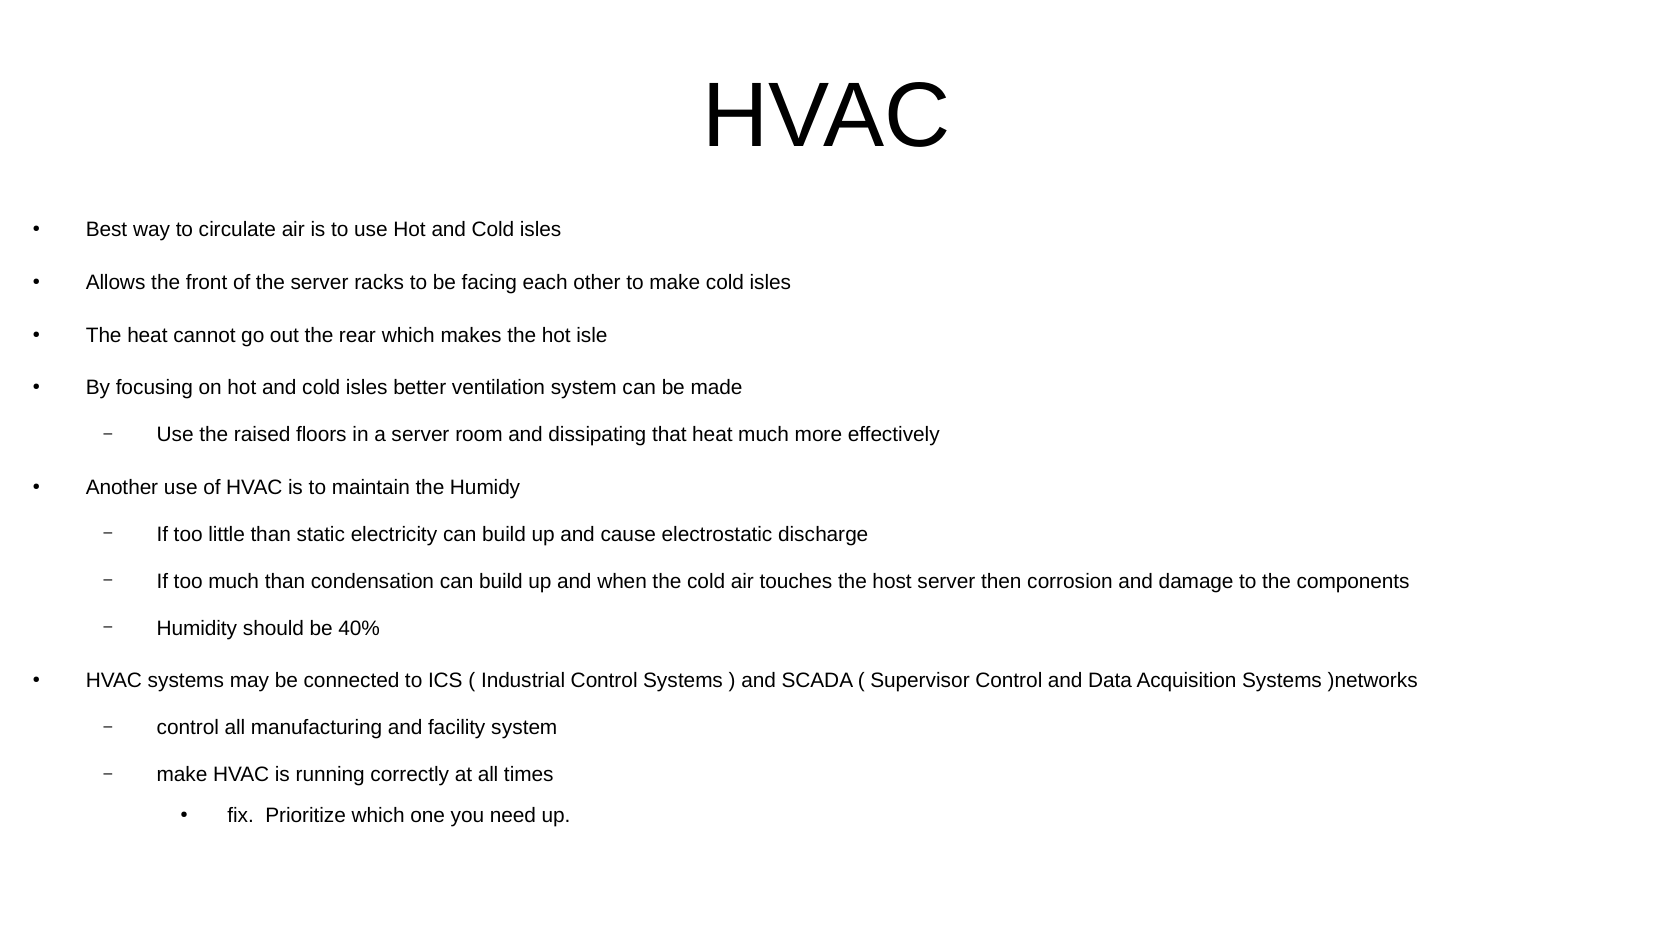

# HVAC
Best way to circulate air is to use Hot and Cold isles
Allows the front of the server racks to be facing each other to make cold isles
The heat cannot go out the rear which makes the hot isle
By focusing on hot and cold isles better ventilation system can be made
Use the raised floors in a server room and dissipating that heat much more effectively
Another use of HVAC is to maintain the Humidy
If too little than static electricity can build up and cause electrostatic discharge
If too much than condensation can build up and when the cold air touches the host server then corrosion and damage to the components
Humidity should be 40%
HVAC systems may be connected to ICS ( Industrial Control Systems ) and SCADA ( Supervisor Control and Data Acquisition Systems )networks
control all manufacturing and facility system
make HVAC is running correctly at all times
fix. Prioritize which one you need up.